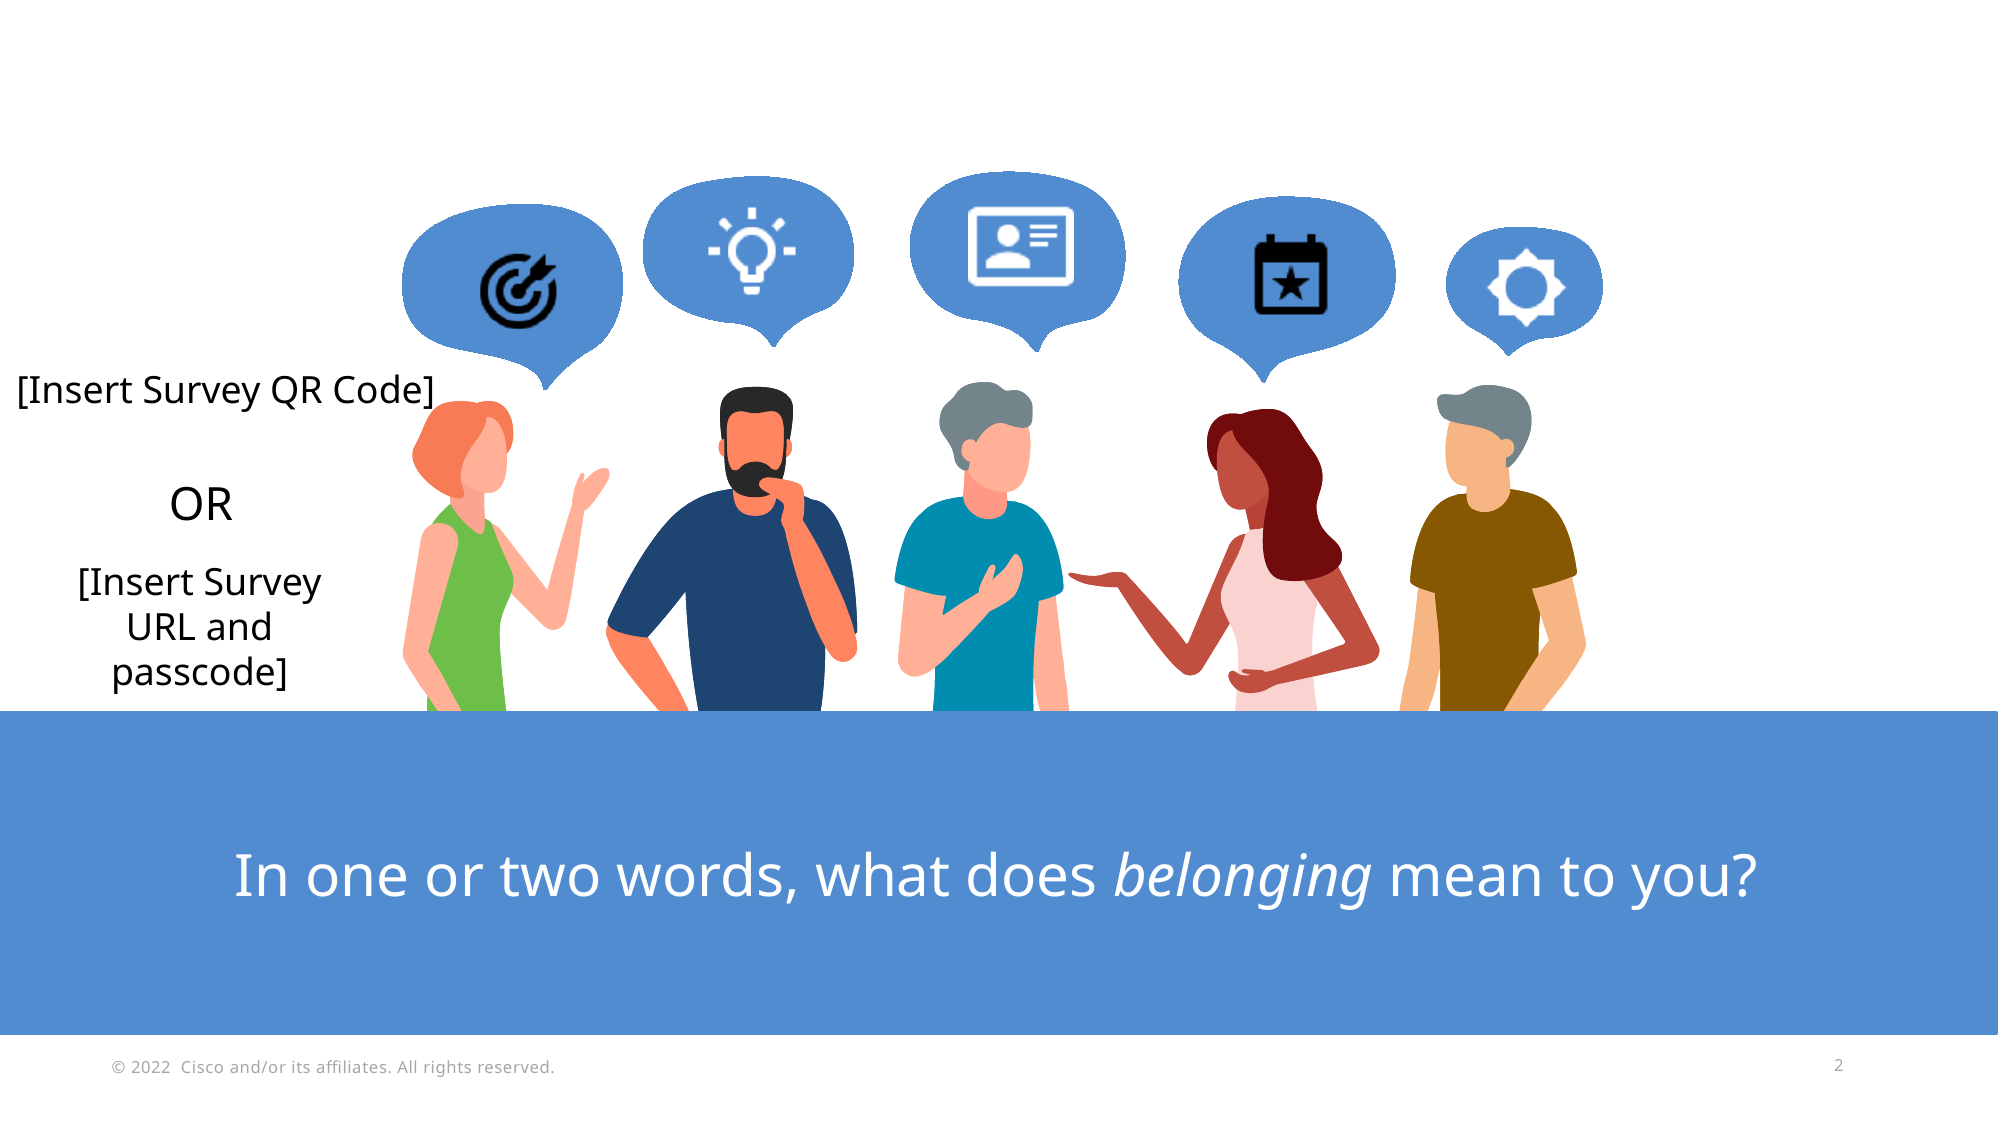

[Insert Survey QR Code]
OR
[Insert Survey URL and passcode]
In one or two words, what does belonging mean to you?